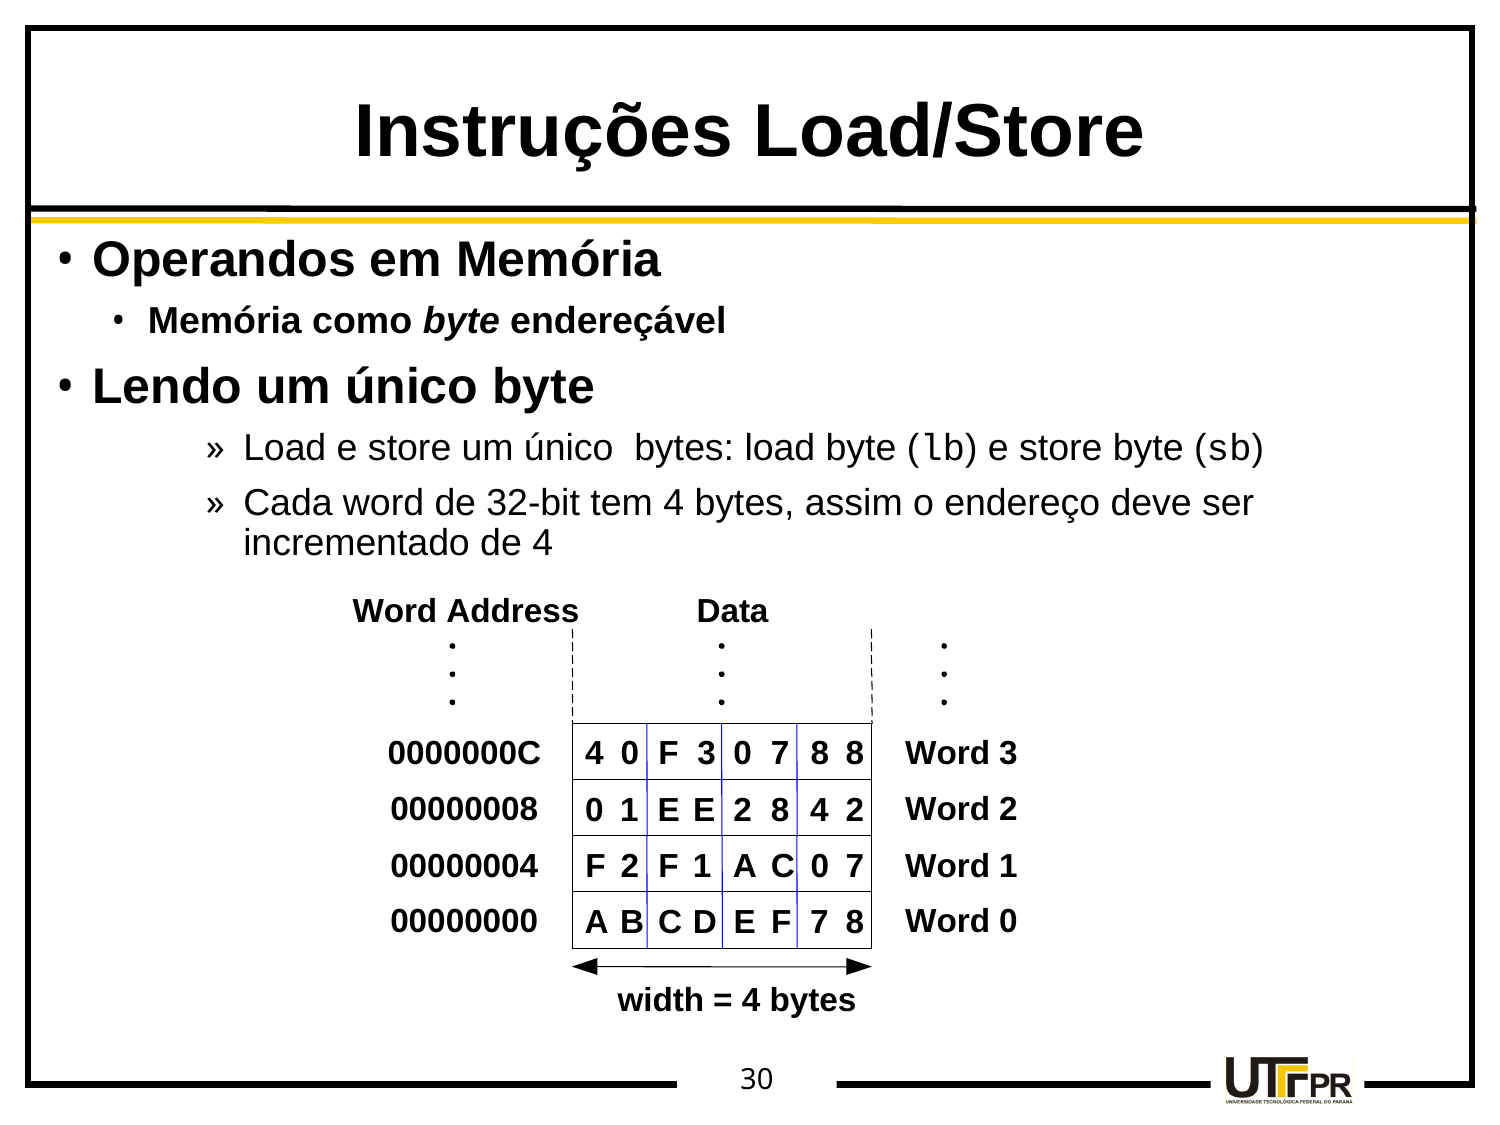

Instruções Load/Store
# Operandos em Memória
Memória como byte endereçável
Lendo um único byte
Load e store um único bytes: load byte (lb) e store byte (sb)
Cada word de 32-bit tem 4 bytes, assim o endereço deve ser incrementado de 4
Word Address
Data
0000000C
4
0
F
3
0
7
8
8
Word 3
00000008
Word 2
0
1
E
E
2
8
4
2
00000004
F
2
F
1
A
C
0
7
Word 1
00000000
Word 0
A
B
C
D
E
F
7
8
width = 4 bytes